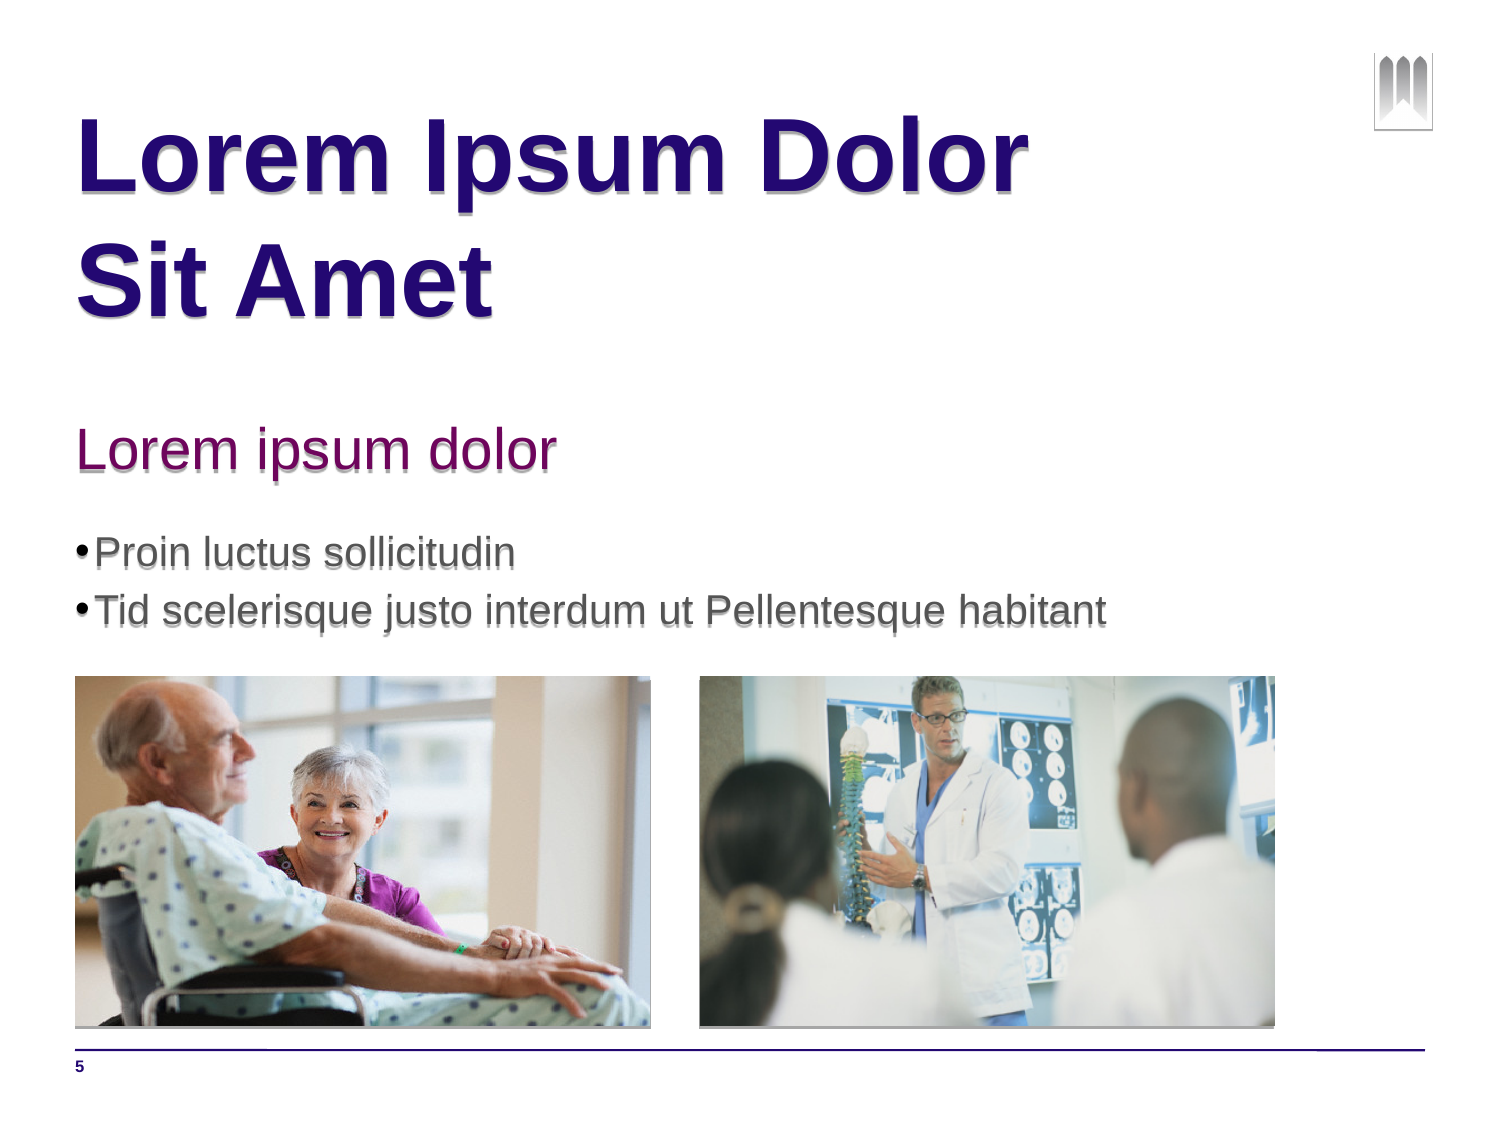

# Lorem Ipsum Dolor Sit Amet
Lorem ipsum dolor
Proin luctus sollicitudin
Tid scelerisque justo interdum ut Pellentesque habitant